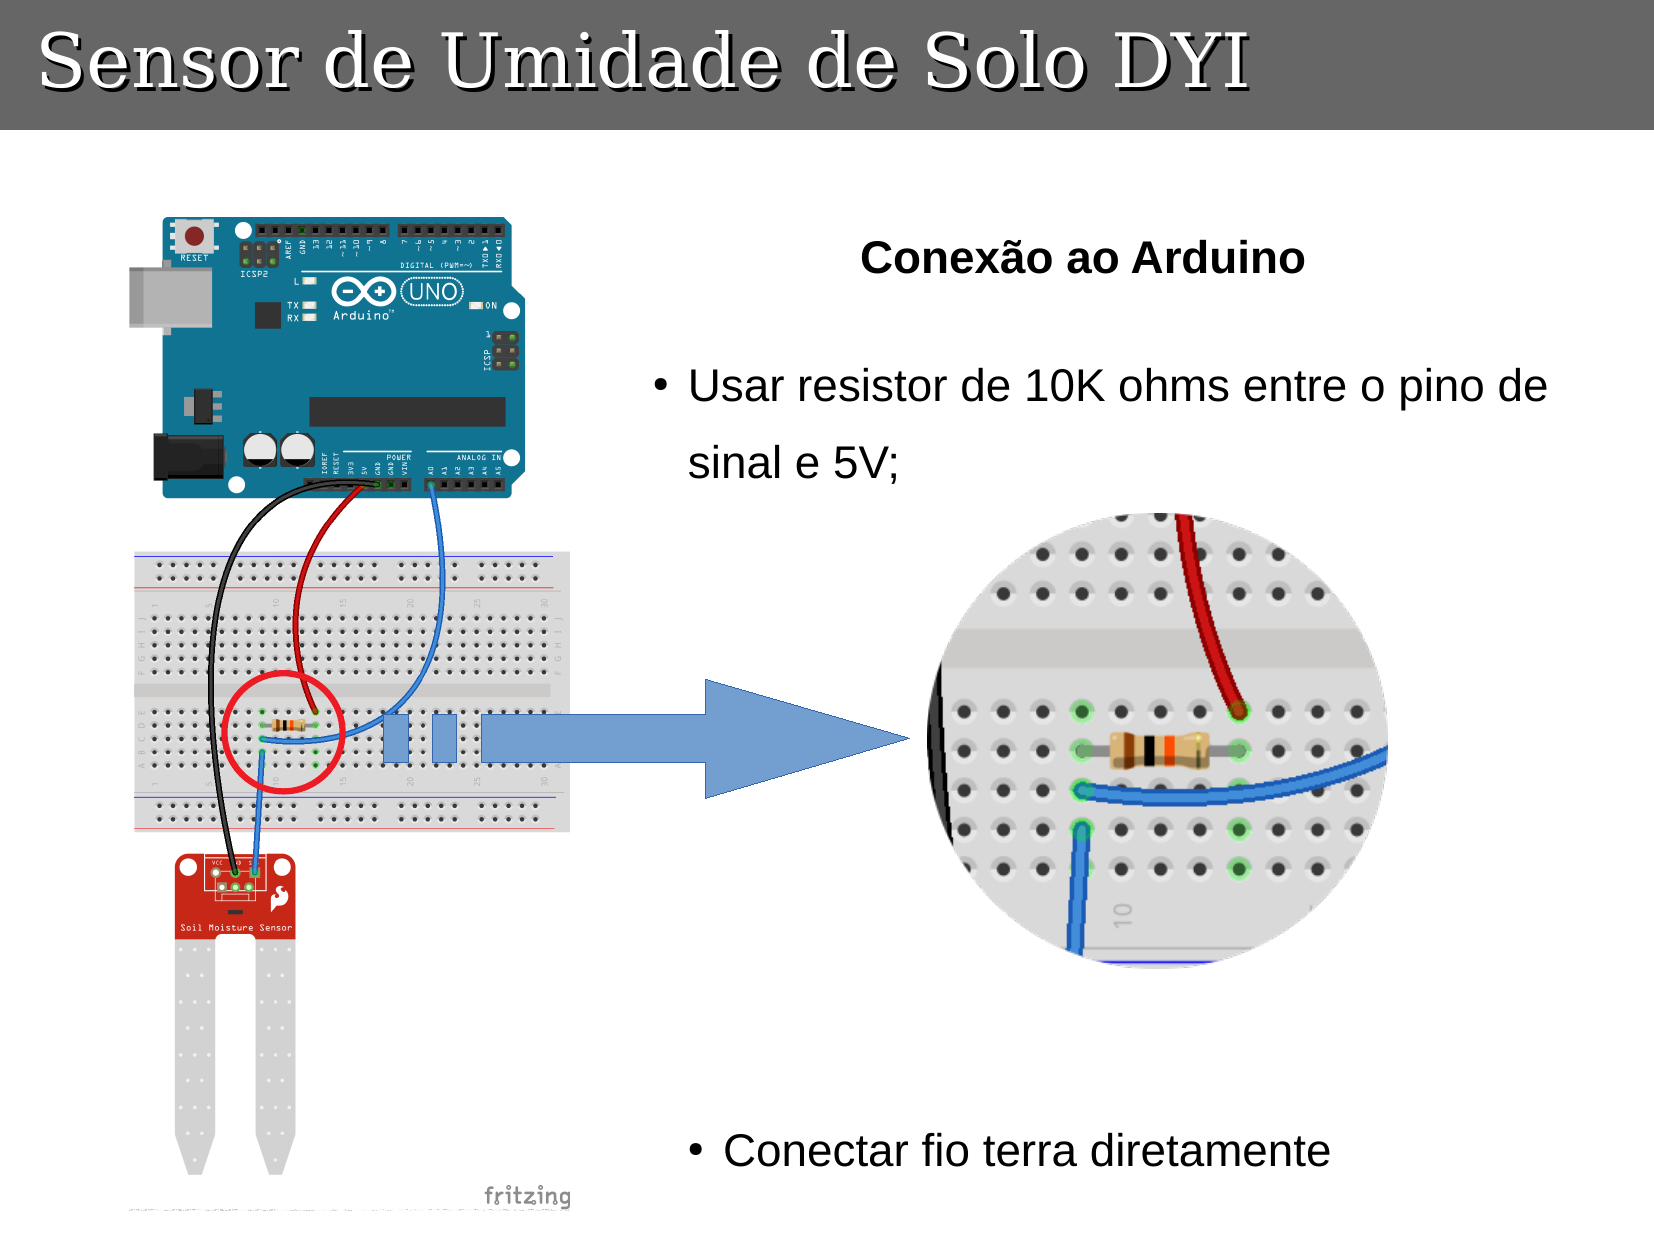

# Sensor de Umidade de Solo DYI
Conexão ao Arduino
Usar resistor de 10K ohms entre o pino de sinal e 5V;
Conectar fio terra diretamente